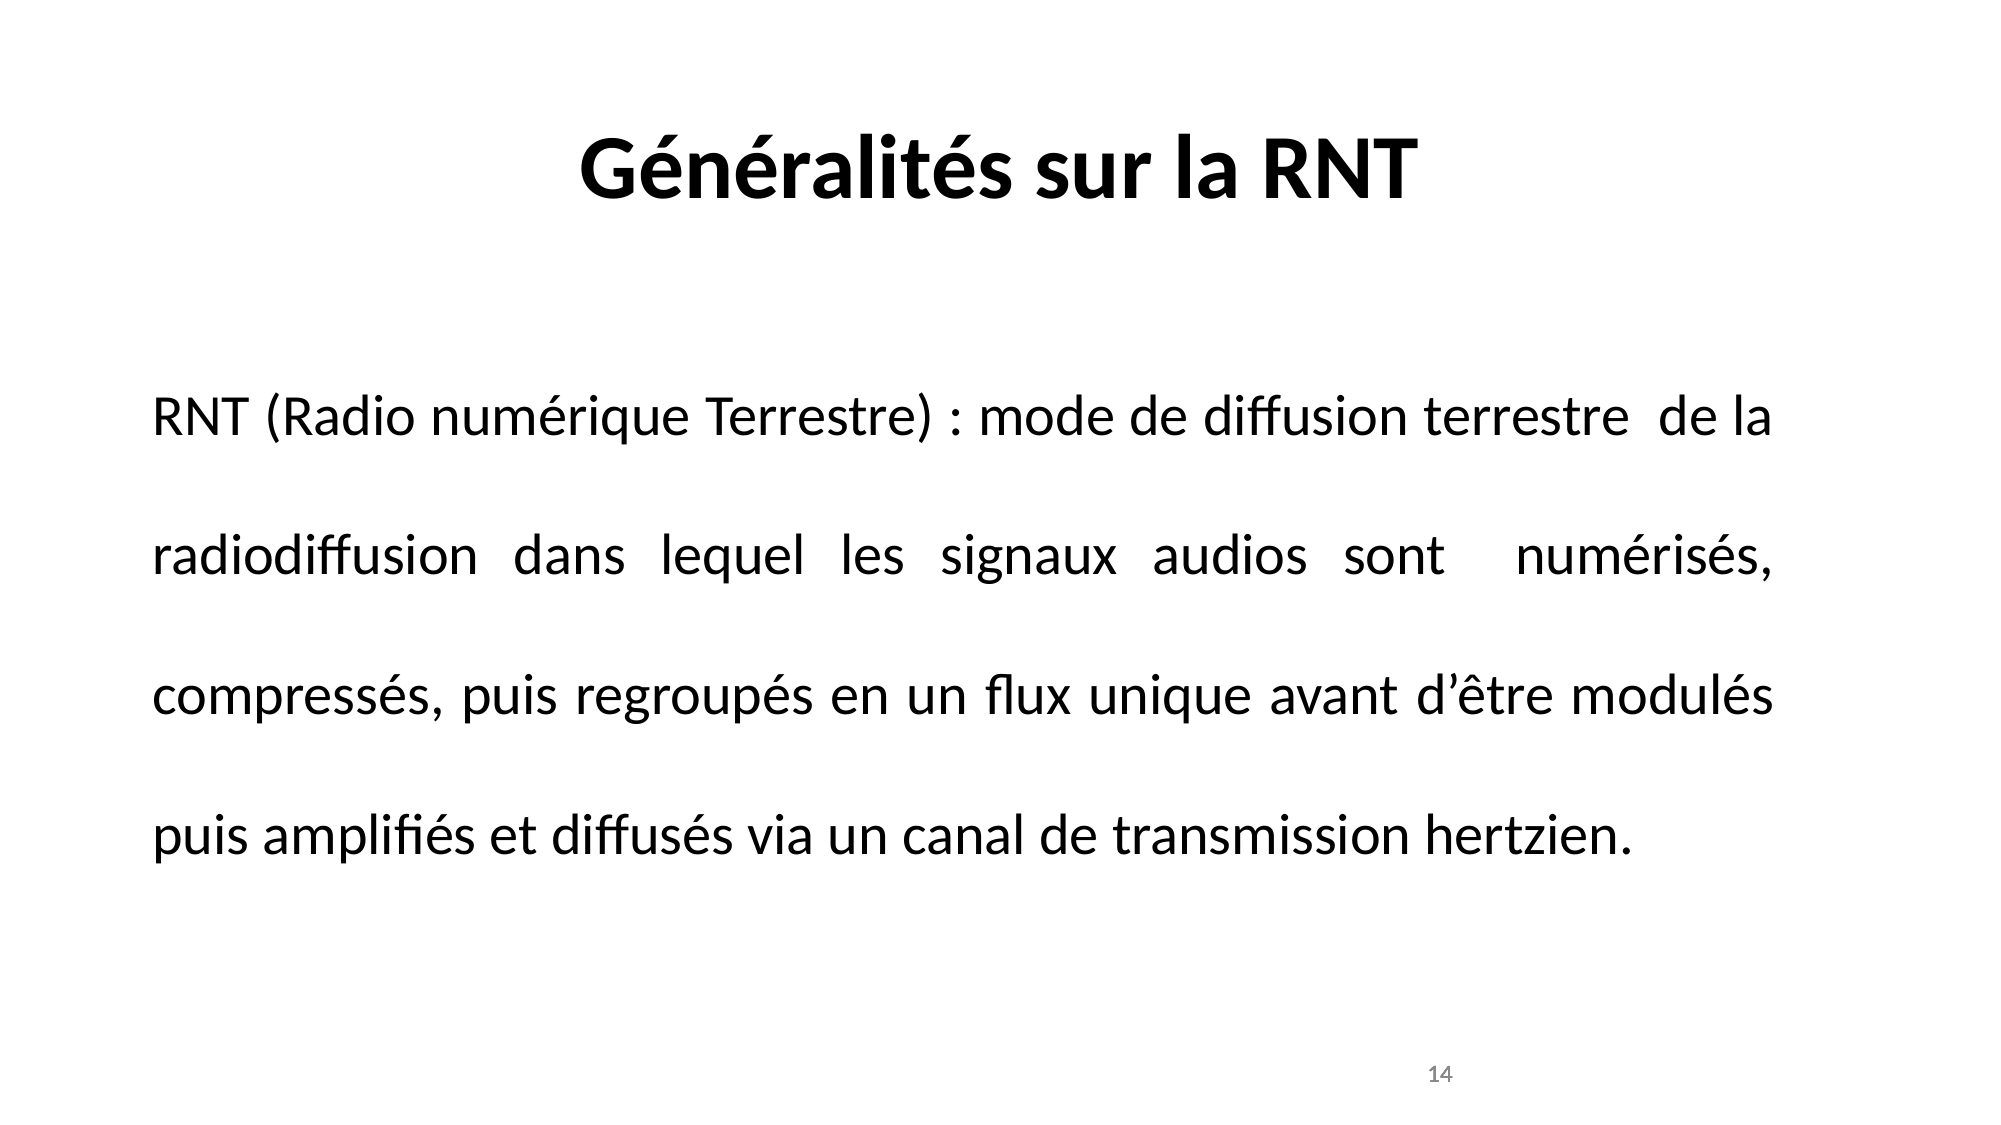

# Généralités sur la RNT
RNT (Radio numérique Terrestre) : mode de diffusion terrestre de la radiodiffusion dans lequel les signaux audios sont numérisés, compressés, puis regroupés en un flux unique avant d’être modulés puis amplifiés et diffusés via un canal de transmission hertzien.
14
14
14
14